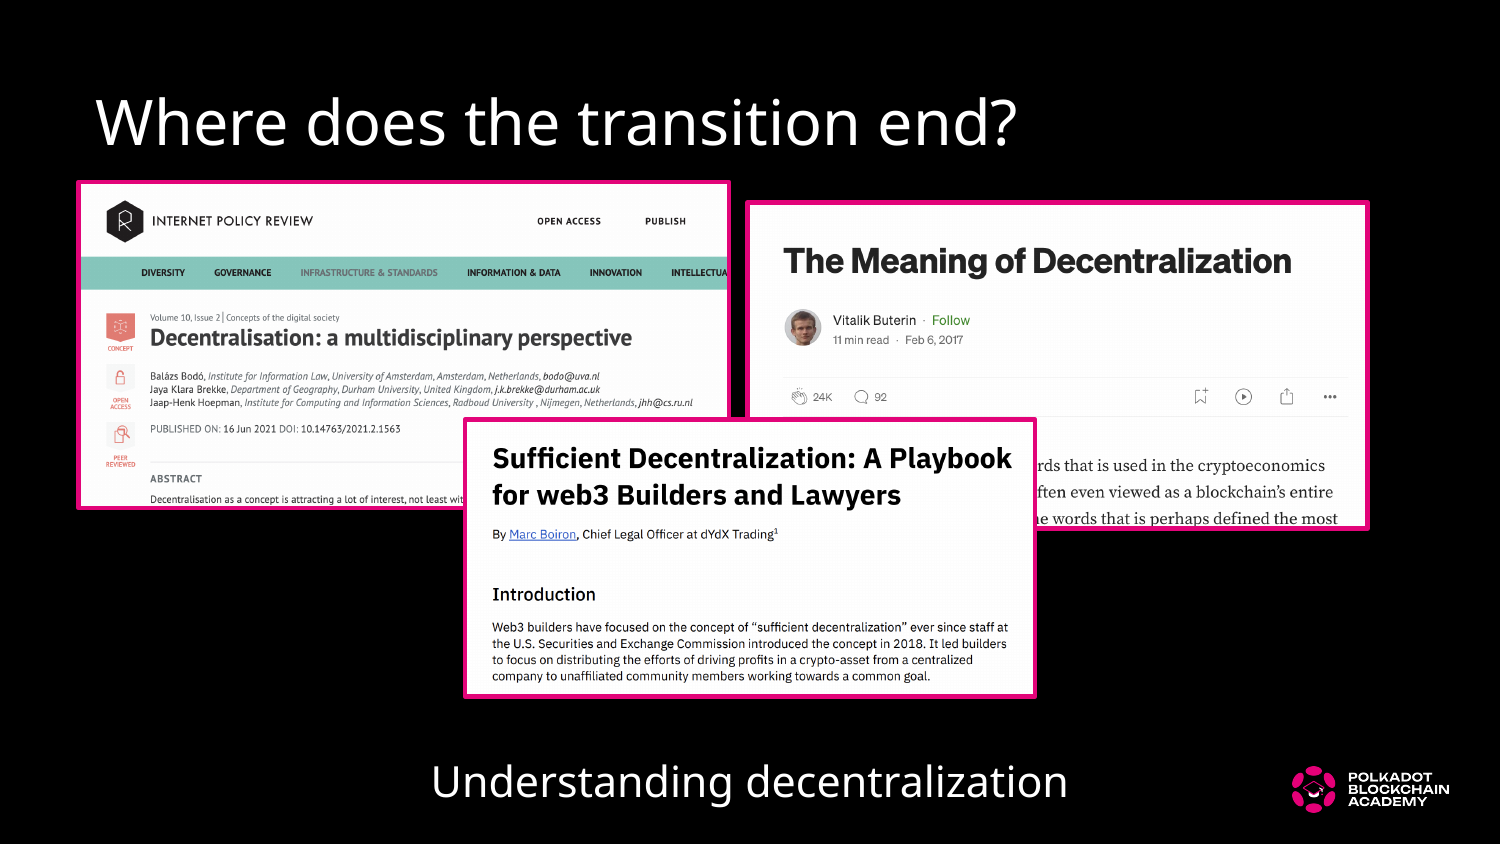

# Where does the transition end?
Understanding decentralization